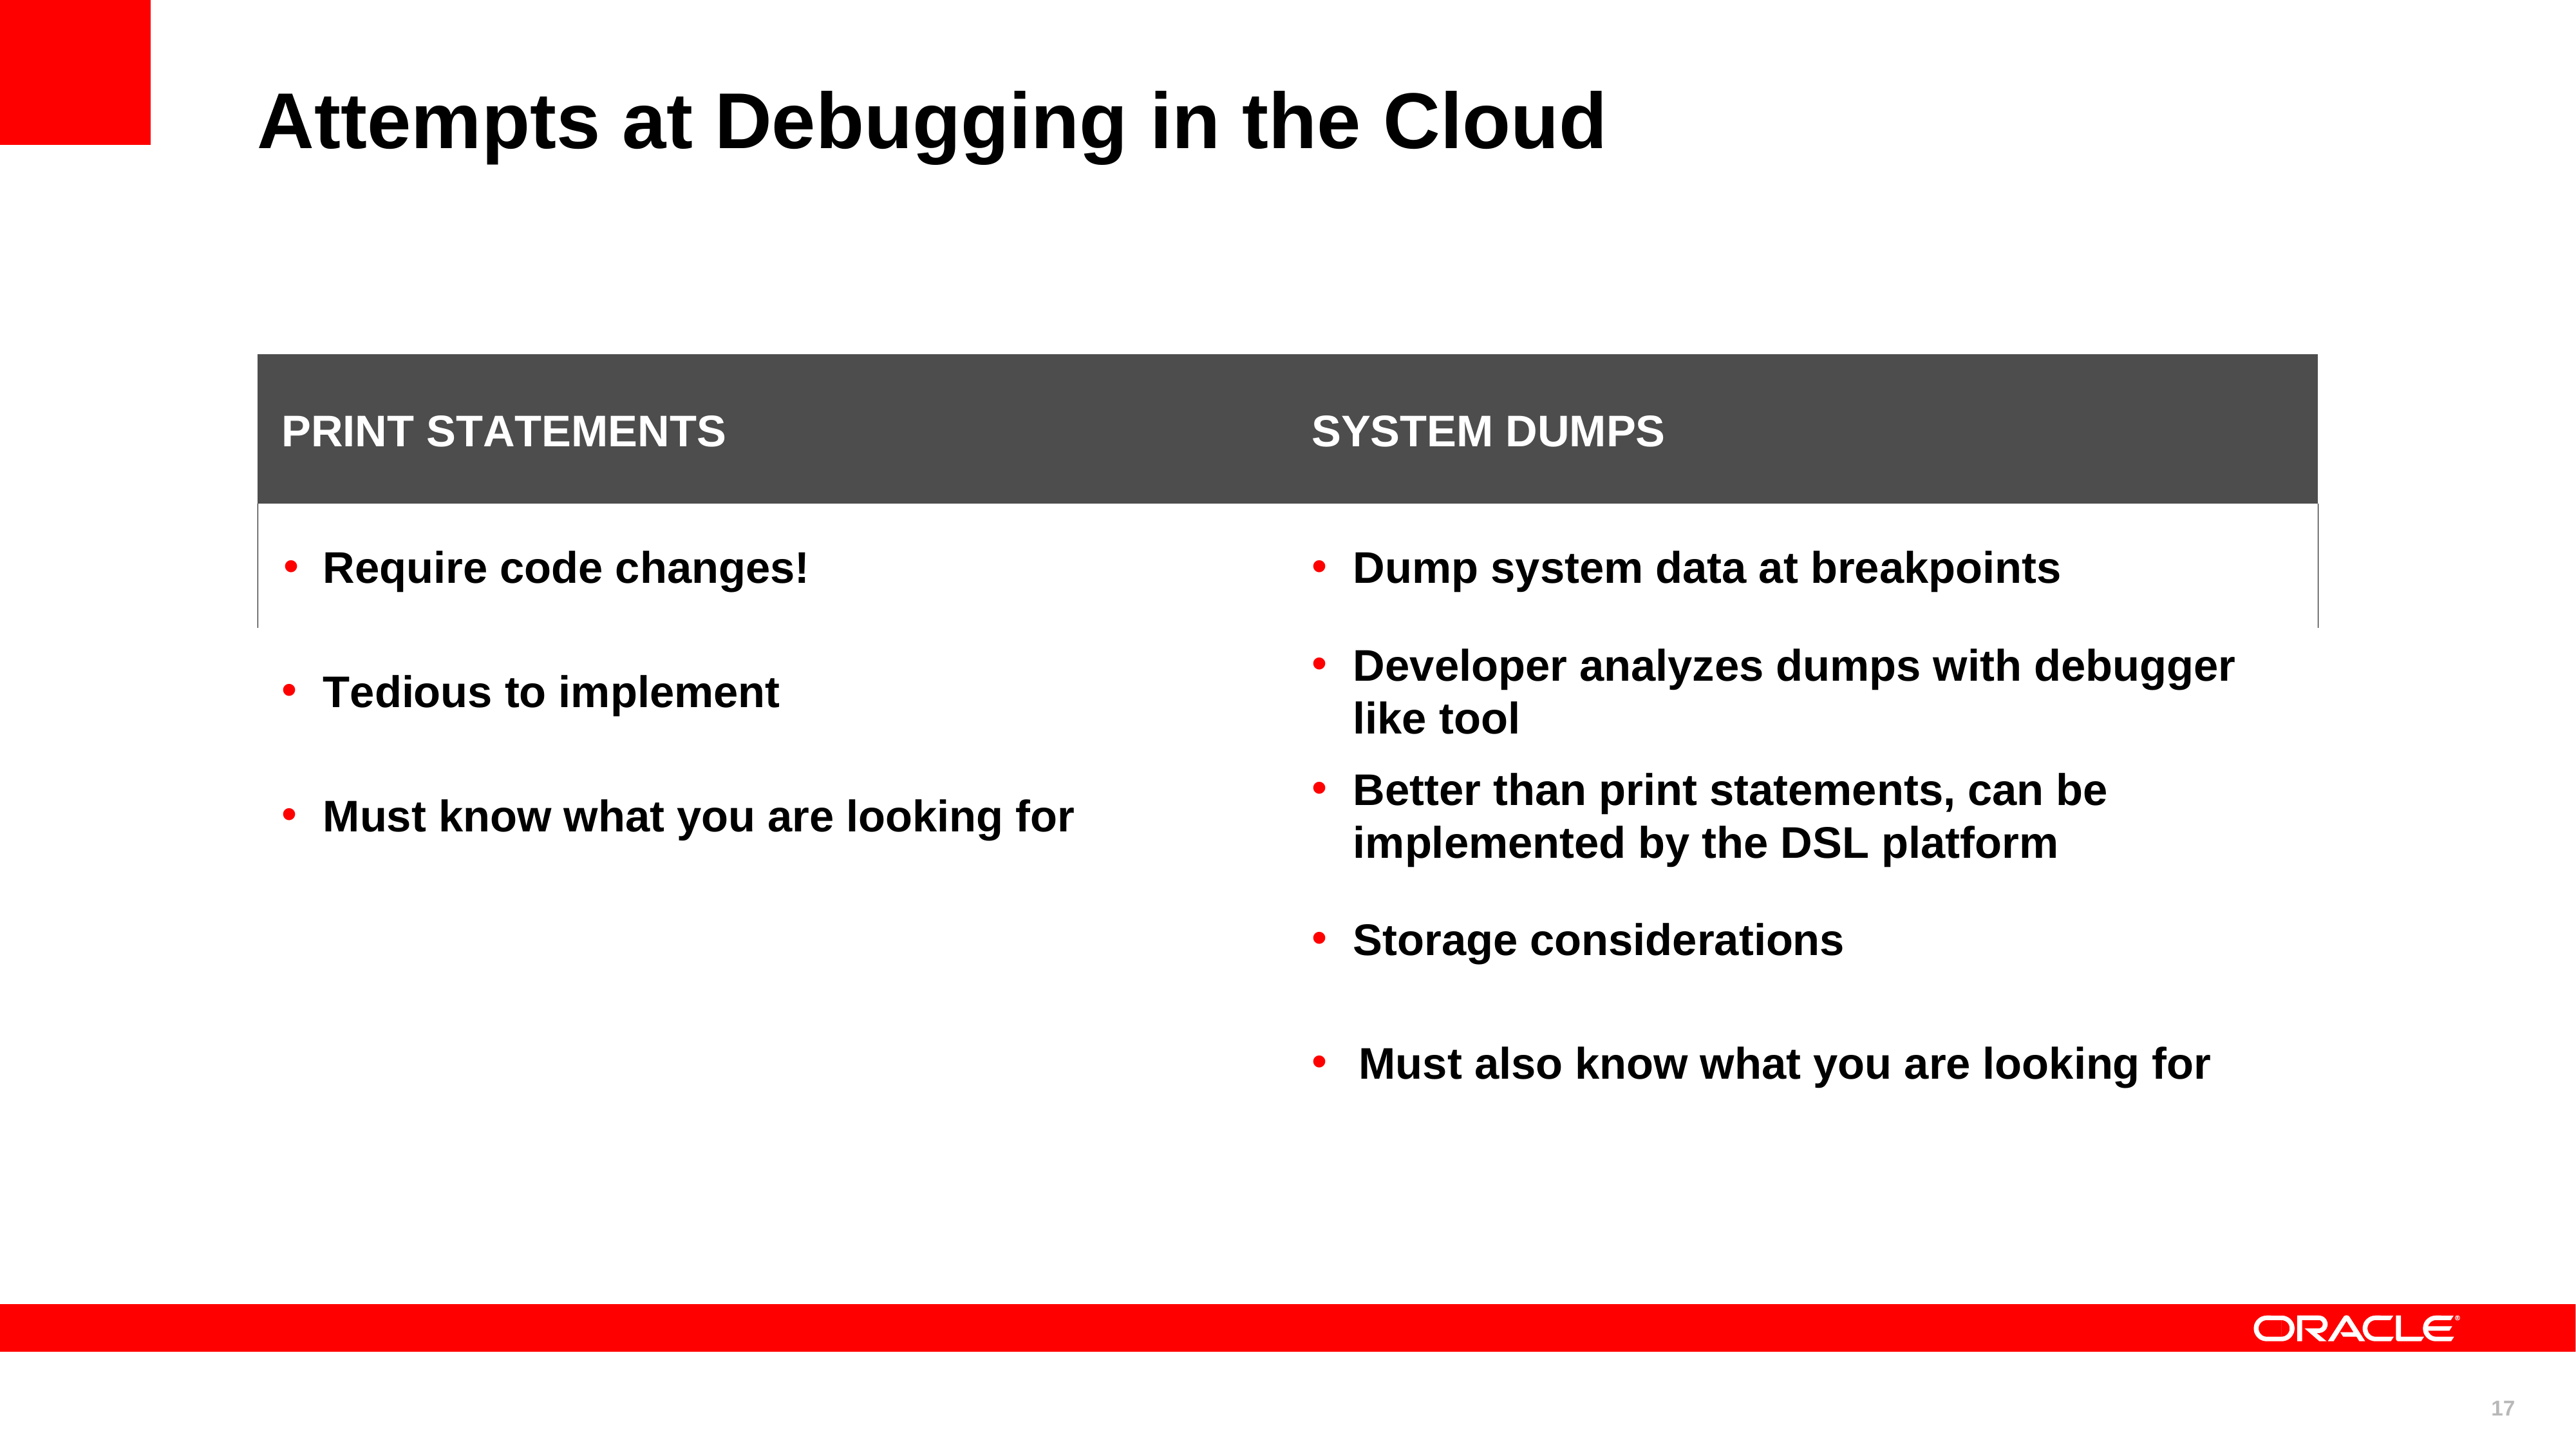

# Attempts at Debugging in the Cloud
| PRINT STATEMENTS | SYSTEM DUMPS |
| --- | --- |
| Require code changes! | Dump system data at breakpoints |
| Tedious to implement | Developer analyzes dumps with debugger like tool |
| Must know what you are looking for | Better than print statements, can be implemented by the DSL platform |
| | Storage considerations |
| | Must also know what you are looking for |